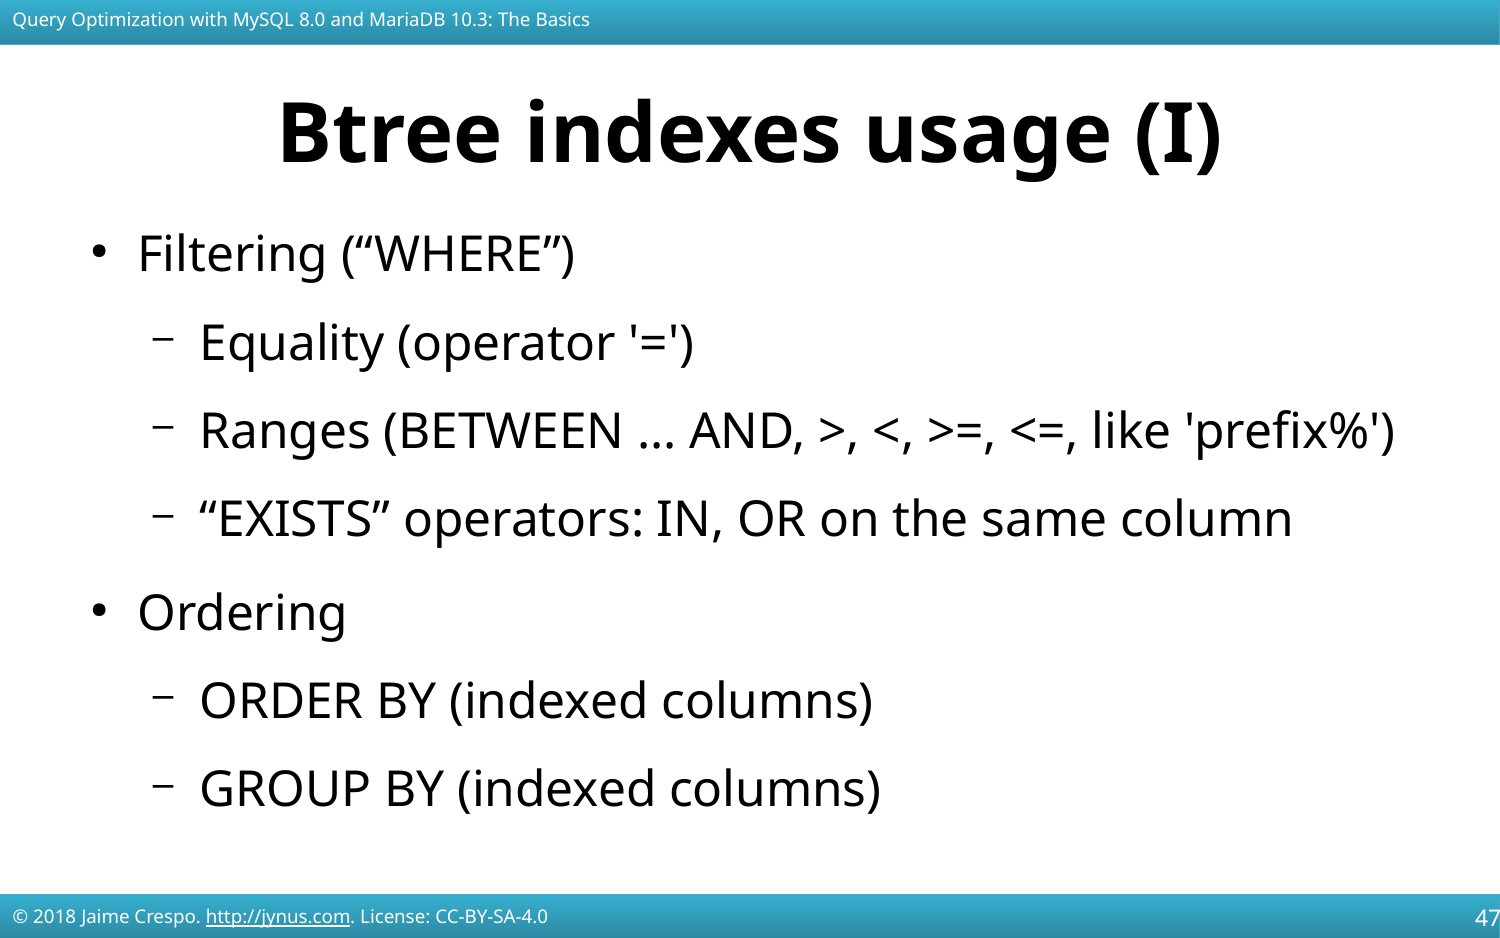

# Btree indexes usage (I)
Filtering (“WHERE”)
Equality (operator '=')
Ranges (BETWEEN … AND, >, <, >=, <=, like 'prefix%')
“EXISTS” operators: IN, OR on the same column
Ordering
ORDER BY (indexed columns)
GROUP BY (indexed columns)